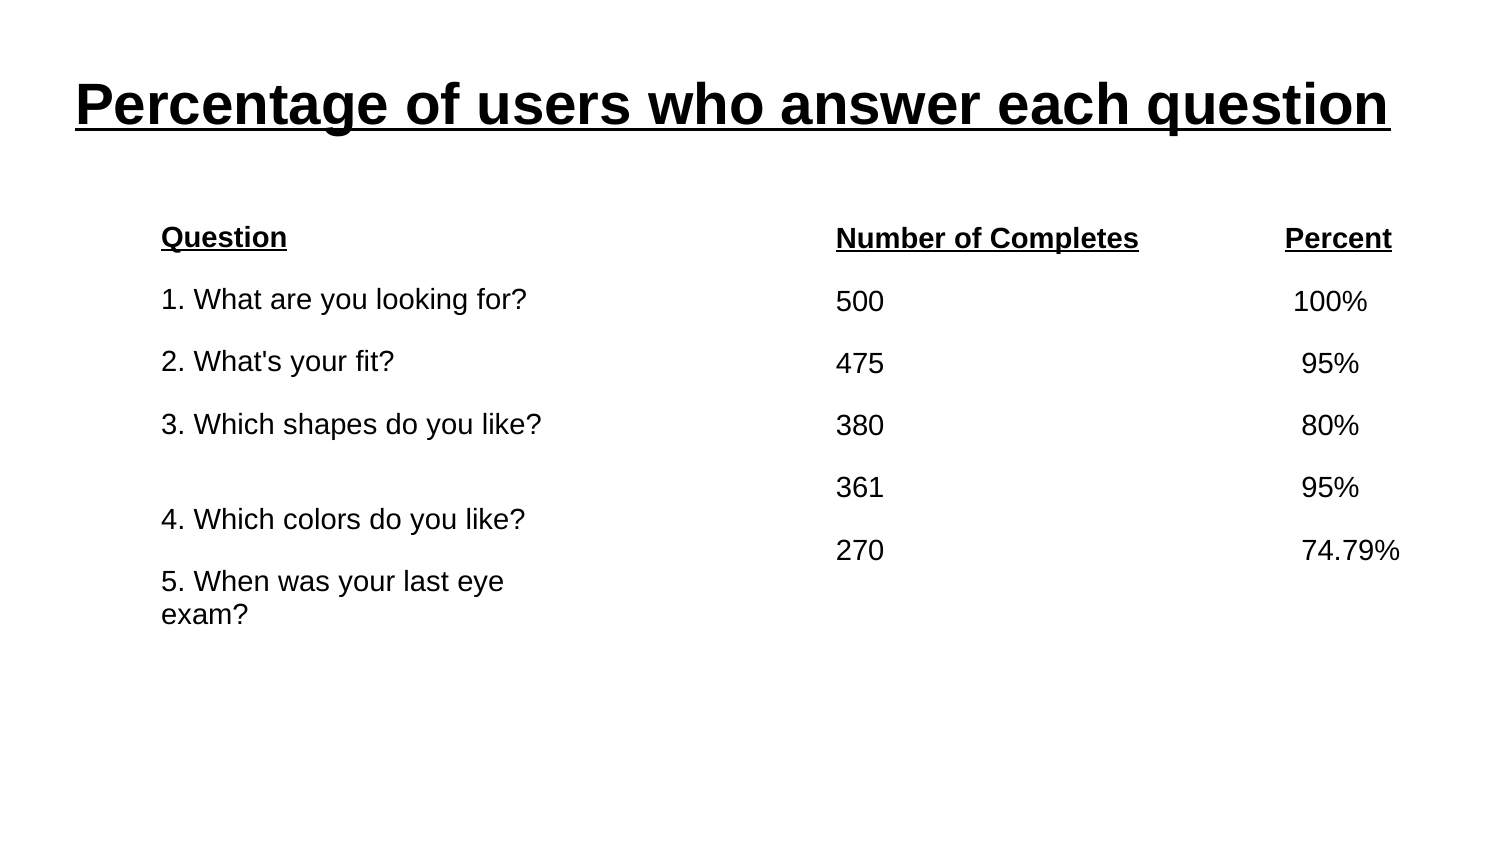

Percentage of users who answer each question
Question
1. What are you looking for?
2. What's your fit?
3. Which shapes do you like?
4. Which colors do you like?
5. When was your last eye exam?
# Number of Completes	 Percent
500					 100%
475					 95%
380					 80%
361					 95%
270					 74.79%